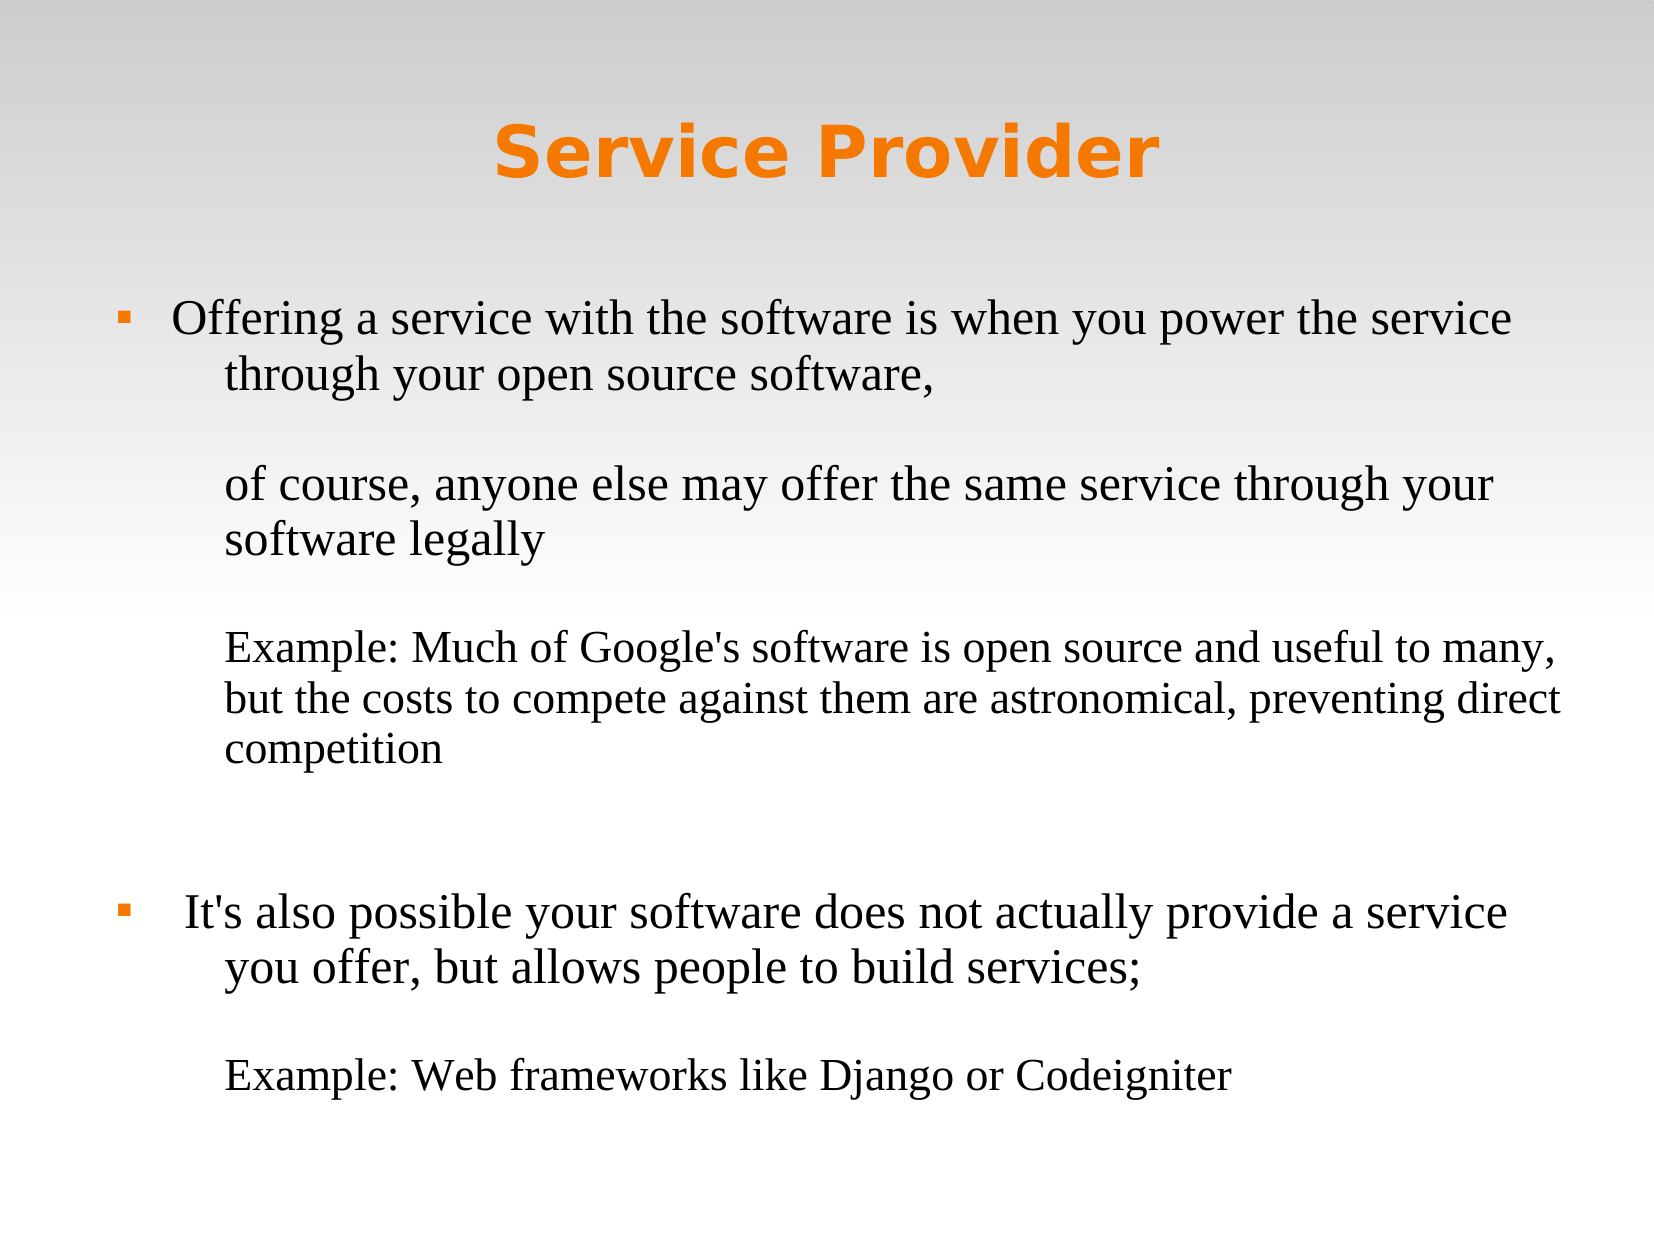

# Service Provider
Offering a service with the software is when you power the service through your open source software,
of course, anyone else may offer the same service through your software legally
Example: Much of Google's software is open source and useful to many, but the costs to compete against them are astronomical, preventing direct competition
 It's also possible your software does not actually provide a service you offer, but allows people to build services;
Example: Web frameworks like Django or Codeigniter